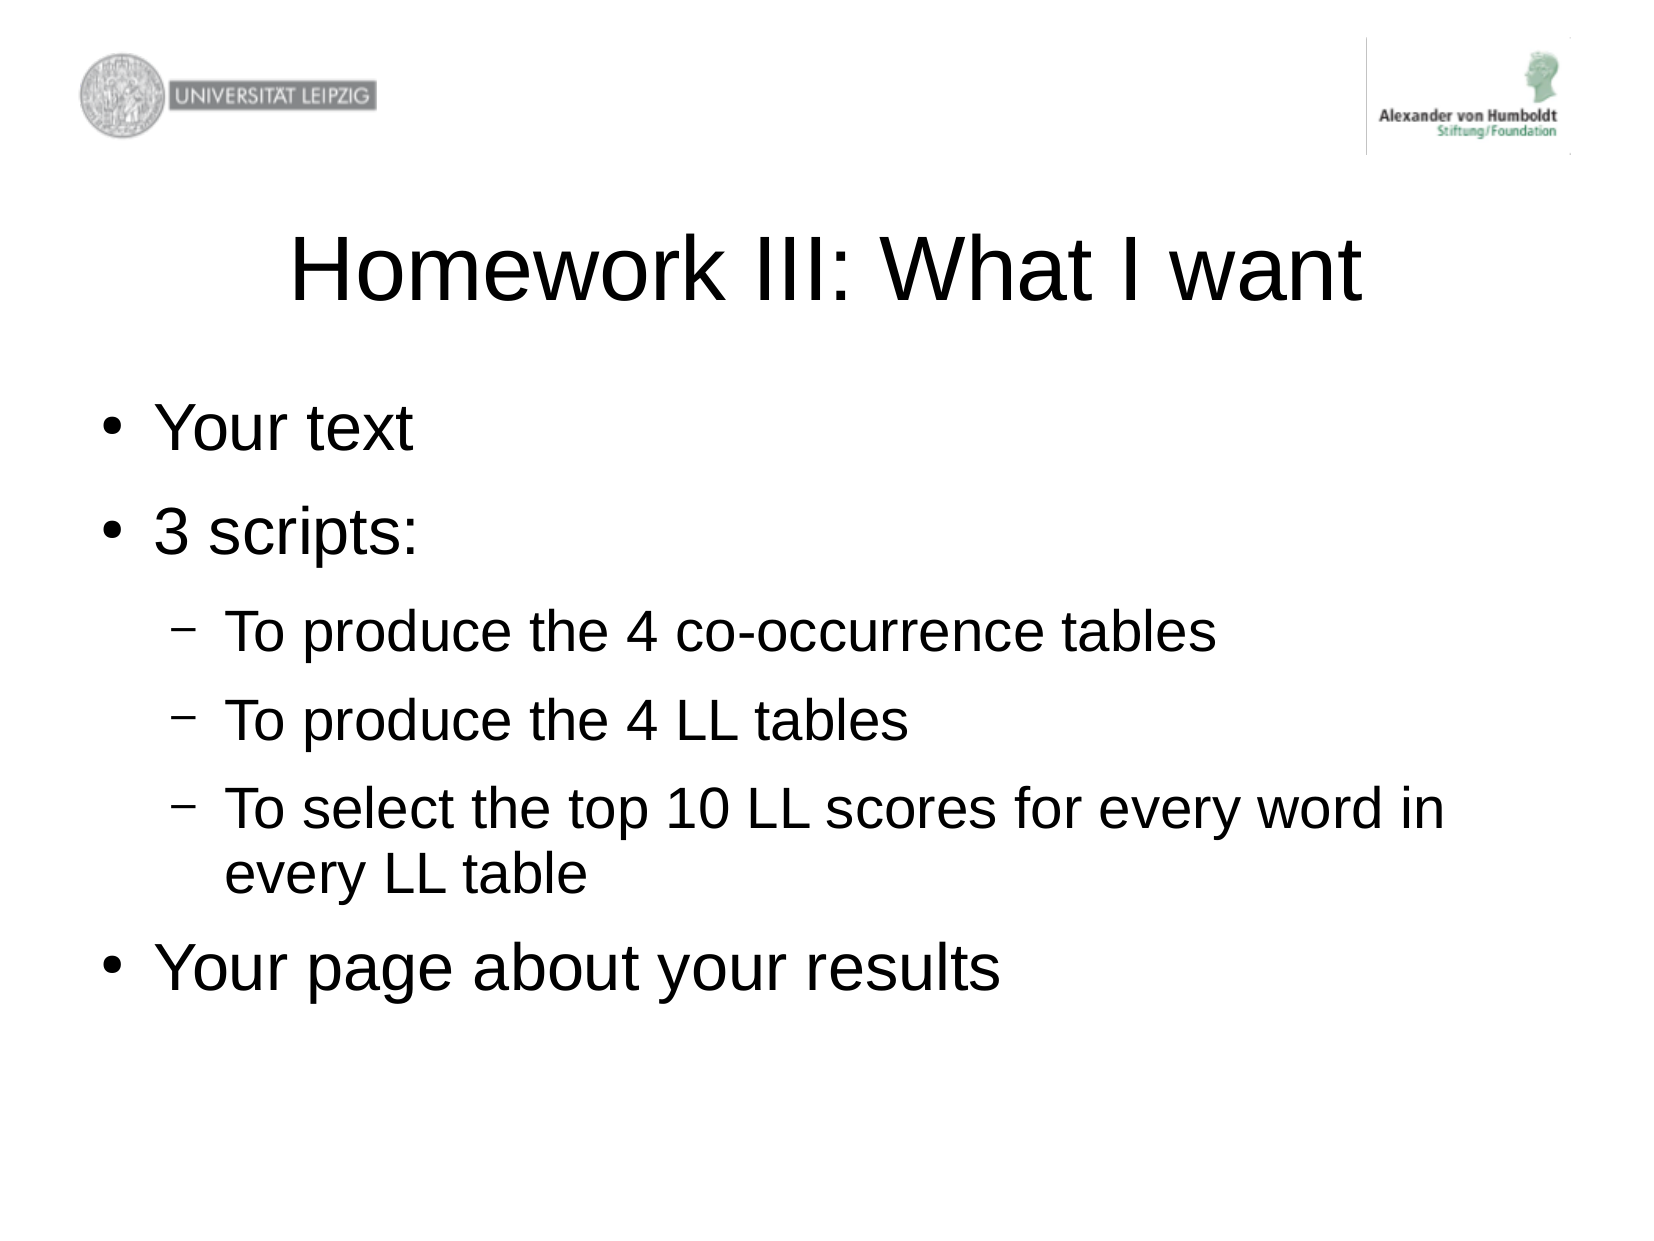

# Homework III: What I want
Your text
3 scripts:
To produce the 4 co-occurrence tables
To produce the 4 LL tables
To select the top 10 LL scores for every word in every LL table
Your page about your results